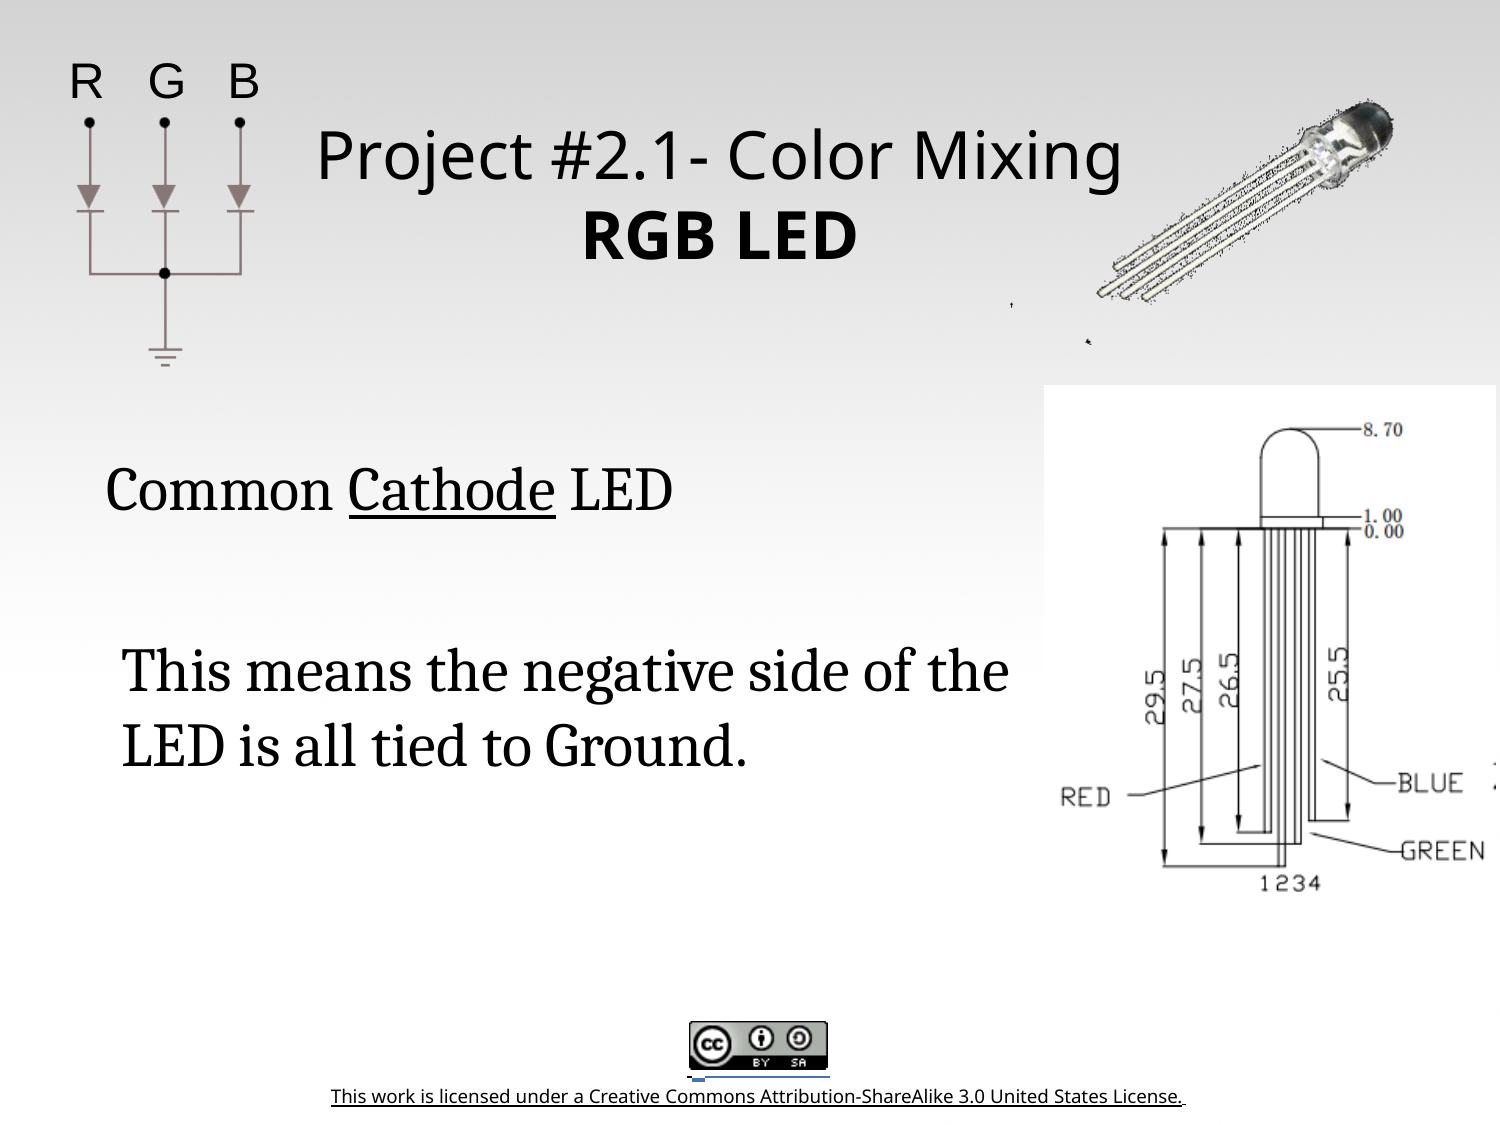

R
G
B
# Project #2.1- Color Mixing RGB LED
 Common Cathode LED
	This means the negative side of the LED is all tied to Ground.